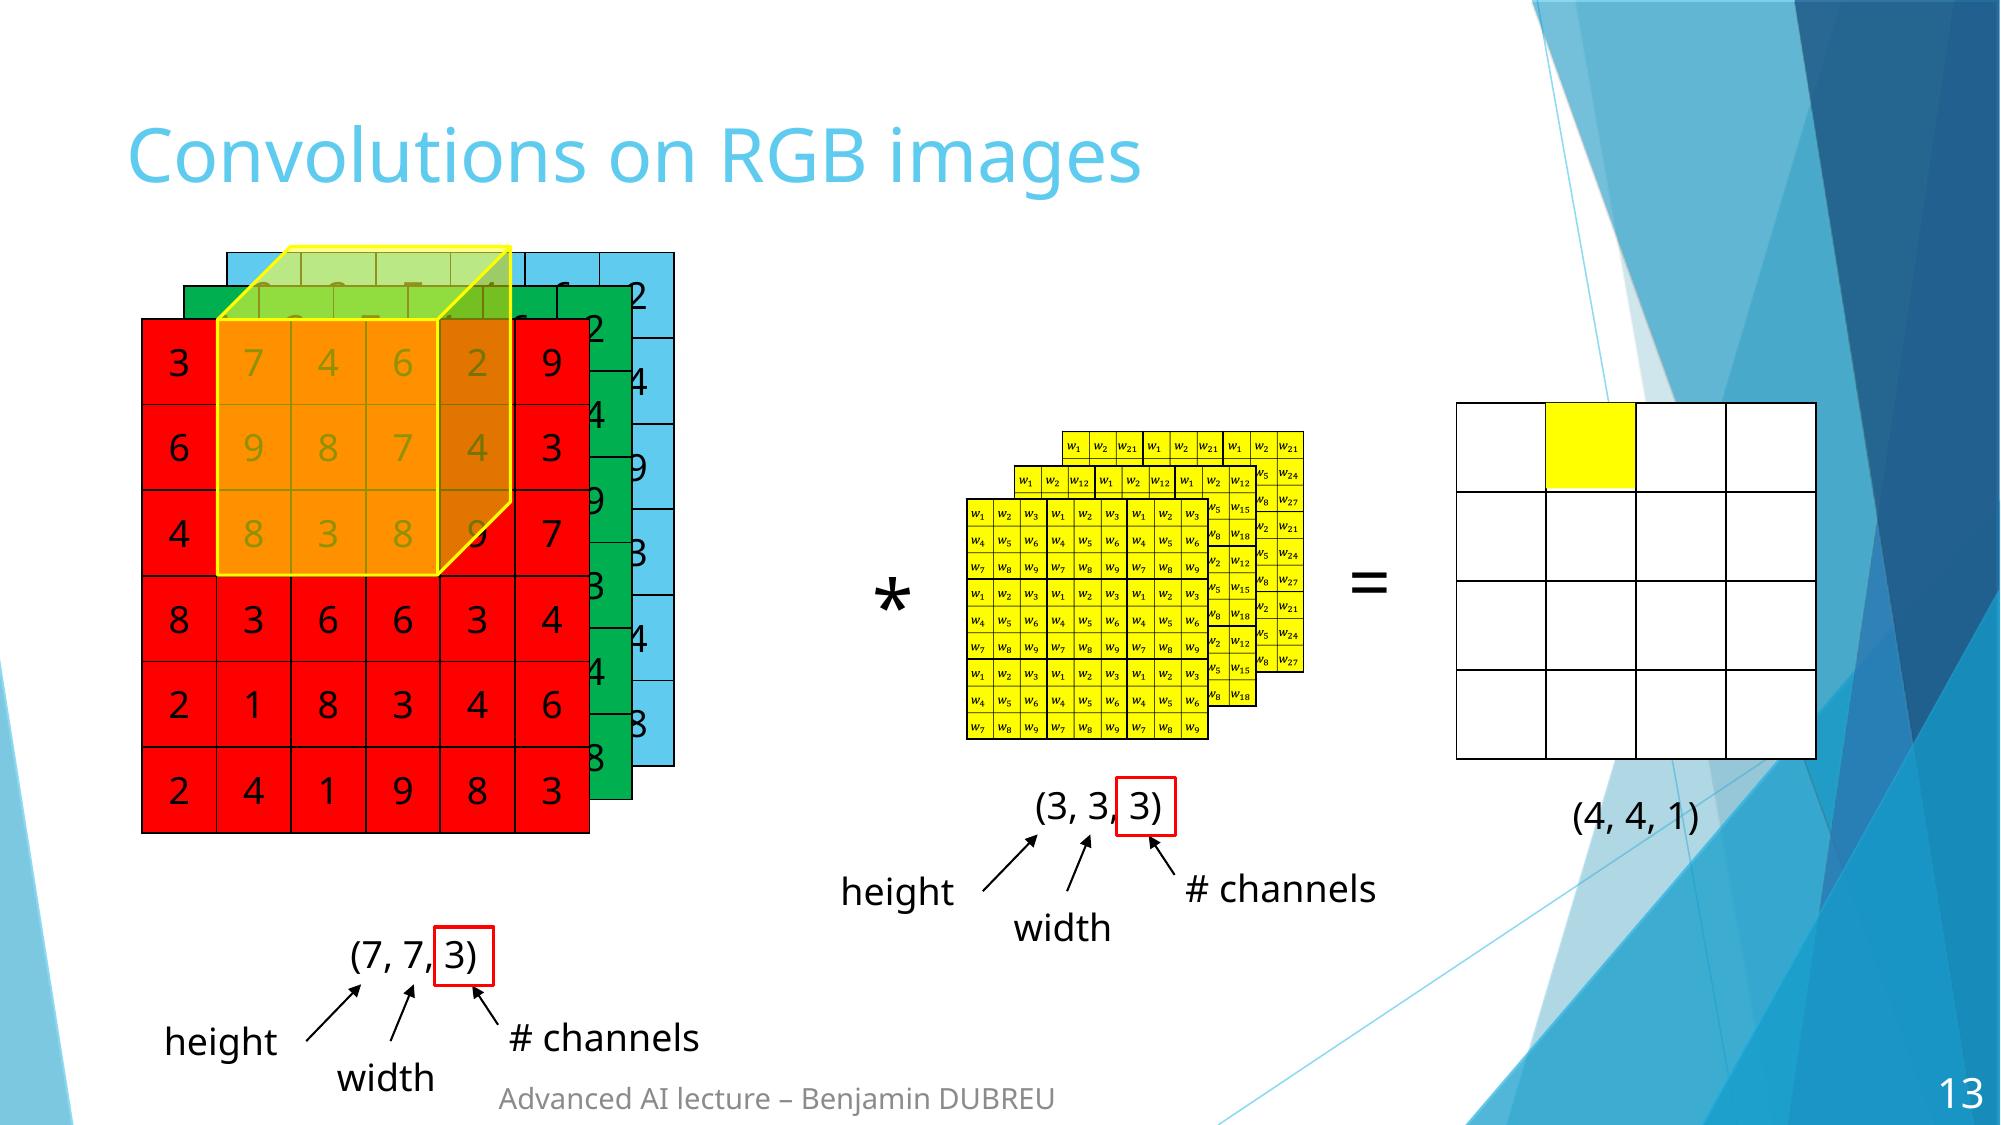

# Convolutions on RGB images
| 2 | 3 | 7 | 4 | 6 | 2 |
| --- | --- | --- | --- | --- | --- |
| 6 | 6 | 9 | 8 | 7 | 4 |
| 3 | 4 | 8 | 3 | 8 | 9 |
| 7 | 8 | 3 | 6 | 6 | 3 |
| 4 | 2 | 1 | 8 | 3 | 4 |
| 3 | 2 | 4 | 1 | 9 | 8 |
| 4 | 3 | 7 | 4 | 6 | 2 |
| --- | --- | --- | --- | --- | --- |
| è6 | 6 | 9 | 8 | 7 | 4 |
| 3 | 4 | 8 | 3 | 8 | 9 |
| 7 | 8 | 3 | 6 | 6 | 3 |
| 4 | 2 | 1 | 8 | 3 | 4 |
| 3 | 2 | 4 | 1 | 9 | 8 |
| 3 | 7 | 4 | 6 | 2 | 9 |
| --- | --- | --- | --- | --- | --- |
| 6 | 9 | 8 | 7 | 4 | 3 |
| 4 | 8 | 3 | 8 | 9 | 7 |
| 8 | 3 | 6 | 6 | 3 | 4 |
| 2 | 1 | 8 | 3 | 4 | 6 |
| 2 | 4 | 1 | 9 | 8 | 3 |
| | | | |
| --- | --- | --- | --- |
| | | | |
| | | | |
| | | | |
| | | |
| --- | --- | --- |
| | | |
| | | |
| | | |
| --- | --- | --- |
| | | |
| | | |
| | | |
| --- | --- | --- |
| | | |
| | | |
| | | |
| --- | --- | --- |
| | | |
| | | |
| | | |
| --- | --- | --- |
| | | |
| | | |
| | | |
| --- | --- | --- |
| | | |
| | | |
=
*
(3, 3, 3)
(4, 4, 1)
# channels
height
width
(7, 7, 3)
# channels
height
width
Advanced AI lecture – Benjamin DUBREU